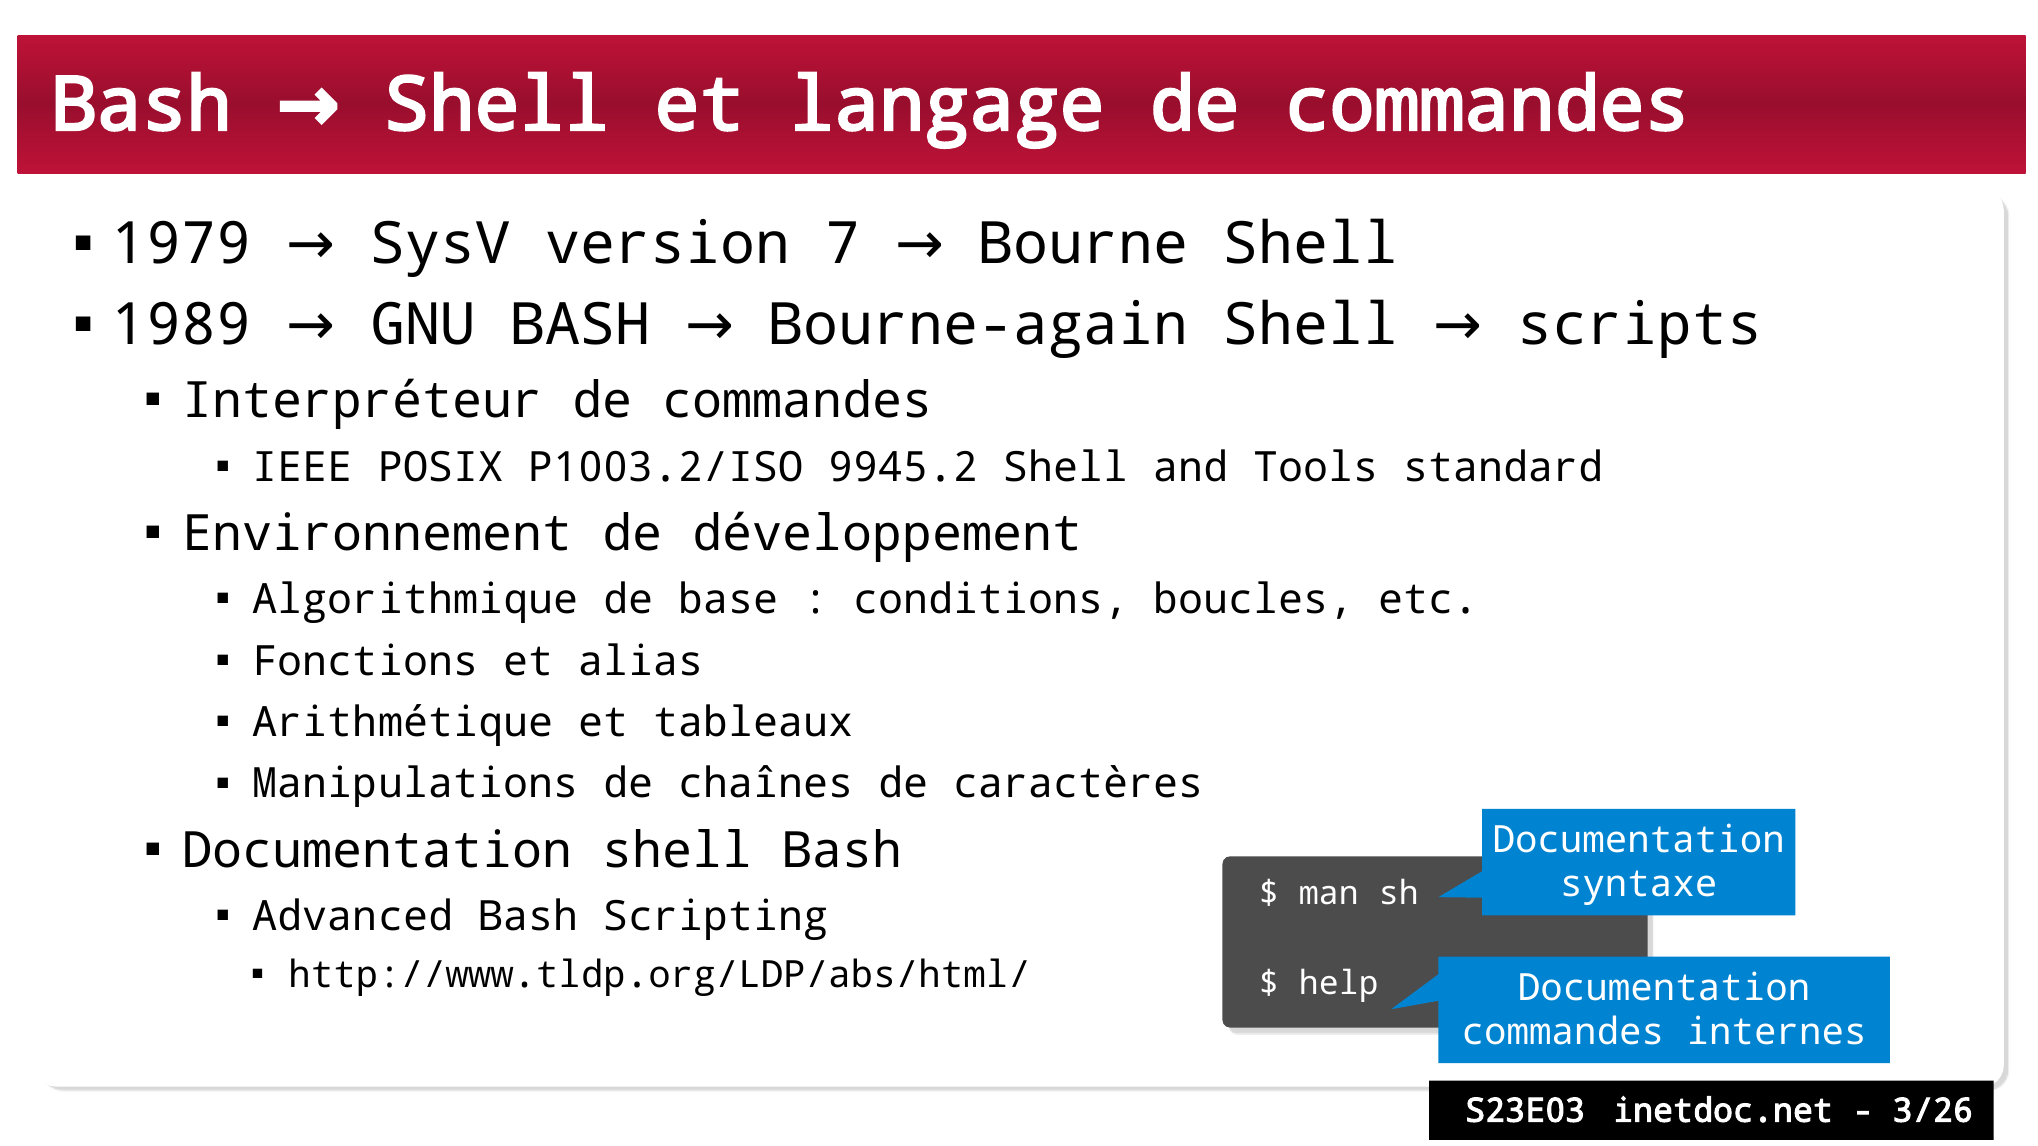

Bash → Shell et langage de commandes
1979 → SysV version 7 → Bourne Shell
1989 → GNU BASH → Bourne-again Shell → scripts
Interpréteur de commandes
IEEE POSIX P1003.2/ISO 9945.2 Shell and Tools standard
Environnement de développement
Algorithmique de base : conditions, boucles, etc.
Fonctions et alias
Arithmétique et tableaux
Manipulations de chaînes de caractères
Documentation shell Bash
Advanced Bash Scripting
http://www.tldp.org/LDP/abs/html/
Documentation syntaxe
$ man sh
$ help
Documentation commandes internes
S23E03	inetdoc.net - 1/26